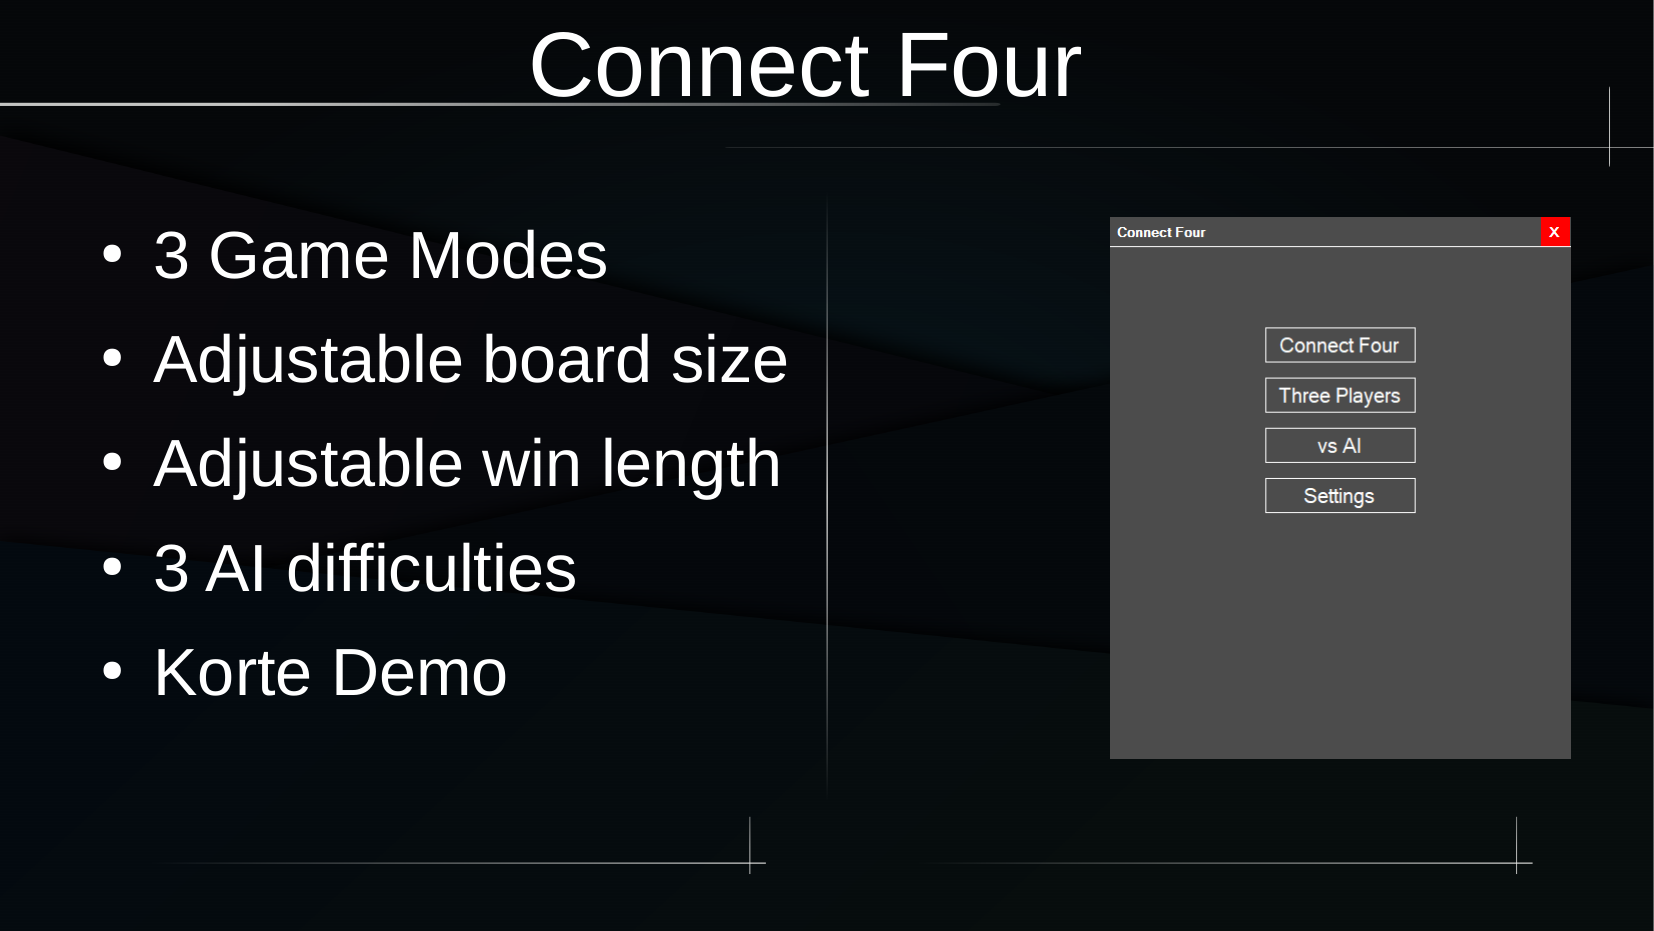

# Connect Four
3 Game Modes
Adjustable board size
Adjustable win length
3 AI difficulties
Korte Demo